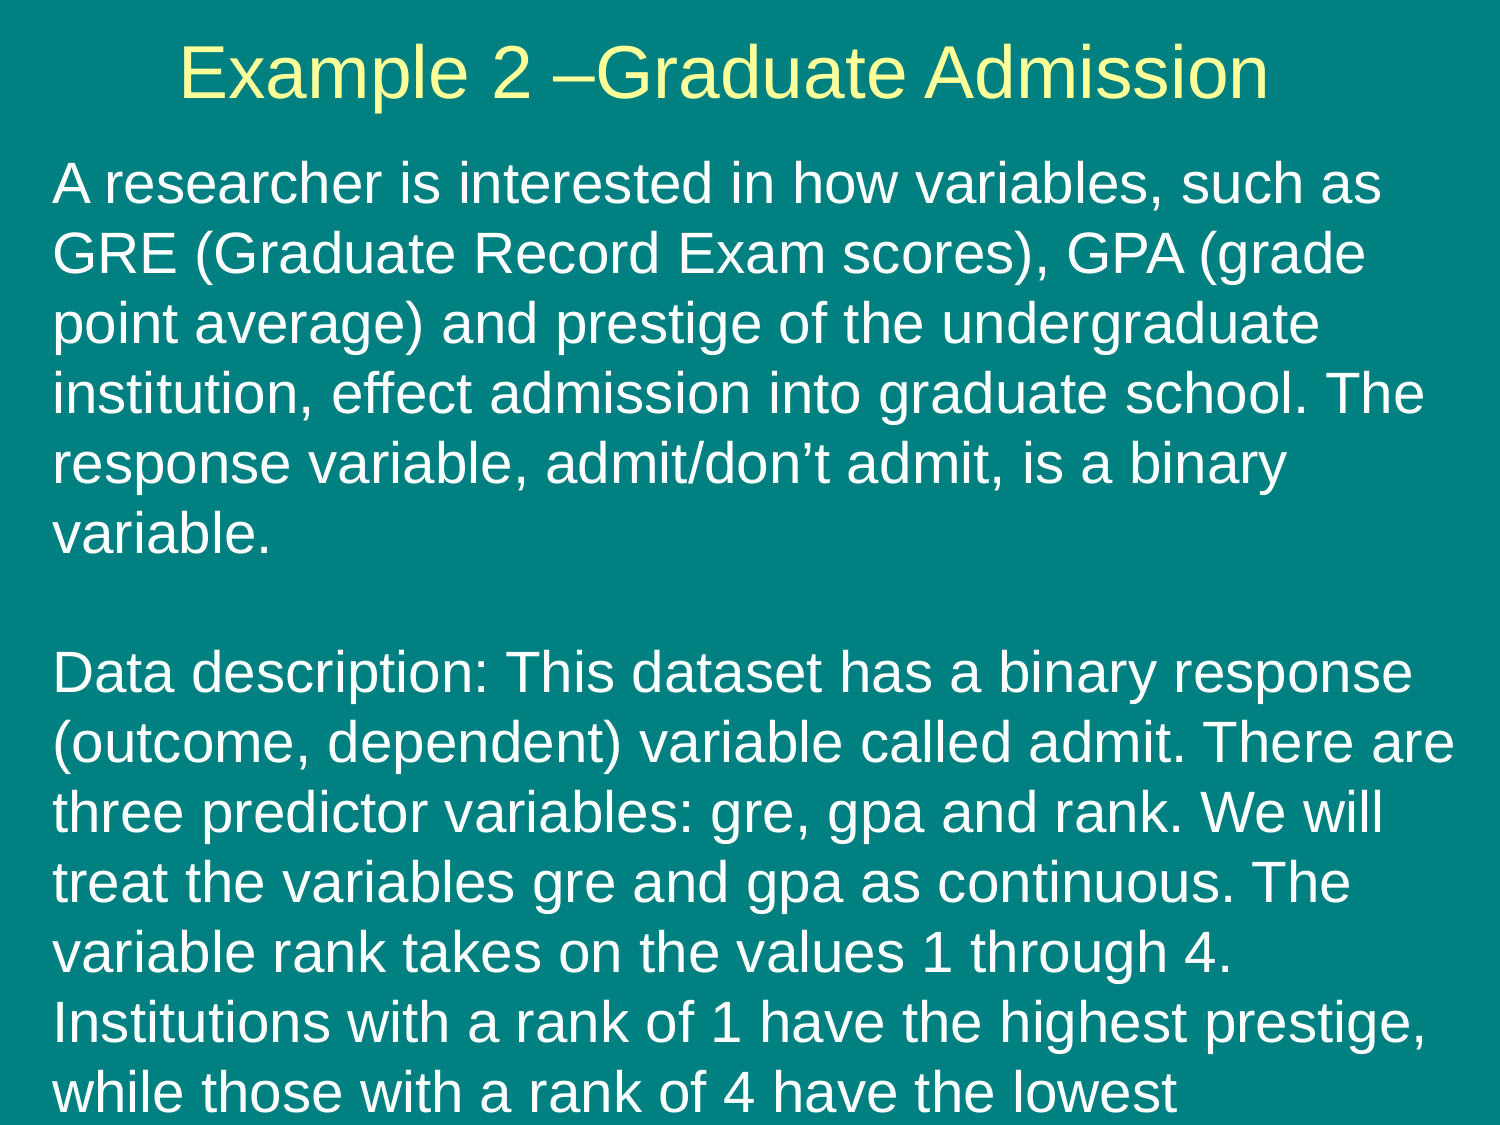

# Example 2 –Graduate Admission
A researcher is interested in how variables, such as GRE (Graduate Record Exam scores), GPA (grade point average) and prestige of the undergraduate institution, effect admission into graduate school. The response variable, admit/don’t admit, is a binary variable.
Data description: This dataset has a binary response (outcome, dependent) variable called admit. There are three predictor variables: gre, gpa and rank. We will treat the variables gre and gpa as continuous. The variable rank takes on the values 1 through 4. Institutions with a rank of 1 have the highest prestige, while those with a rank of 4 have the lowest